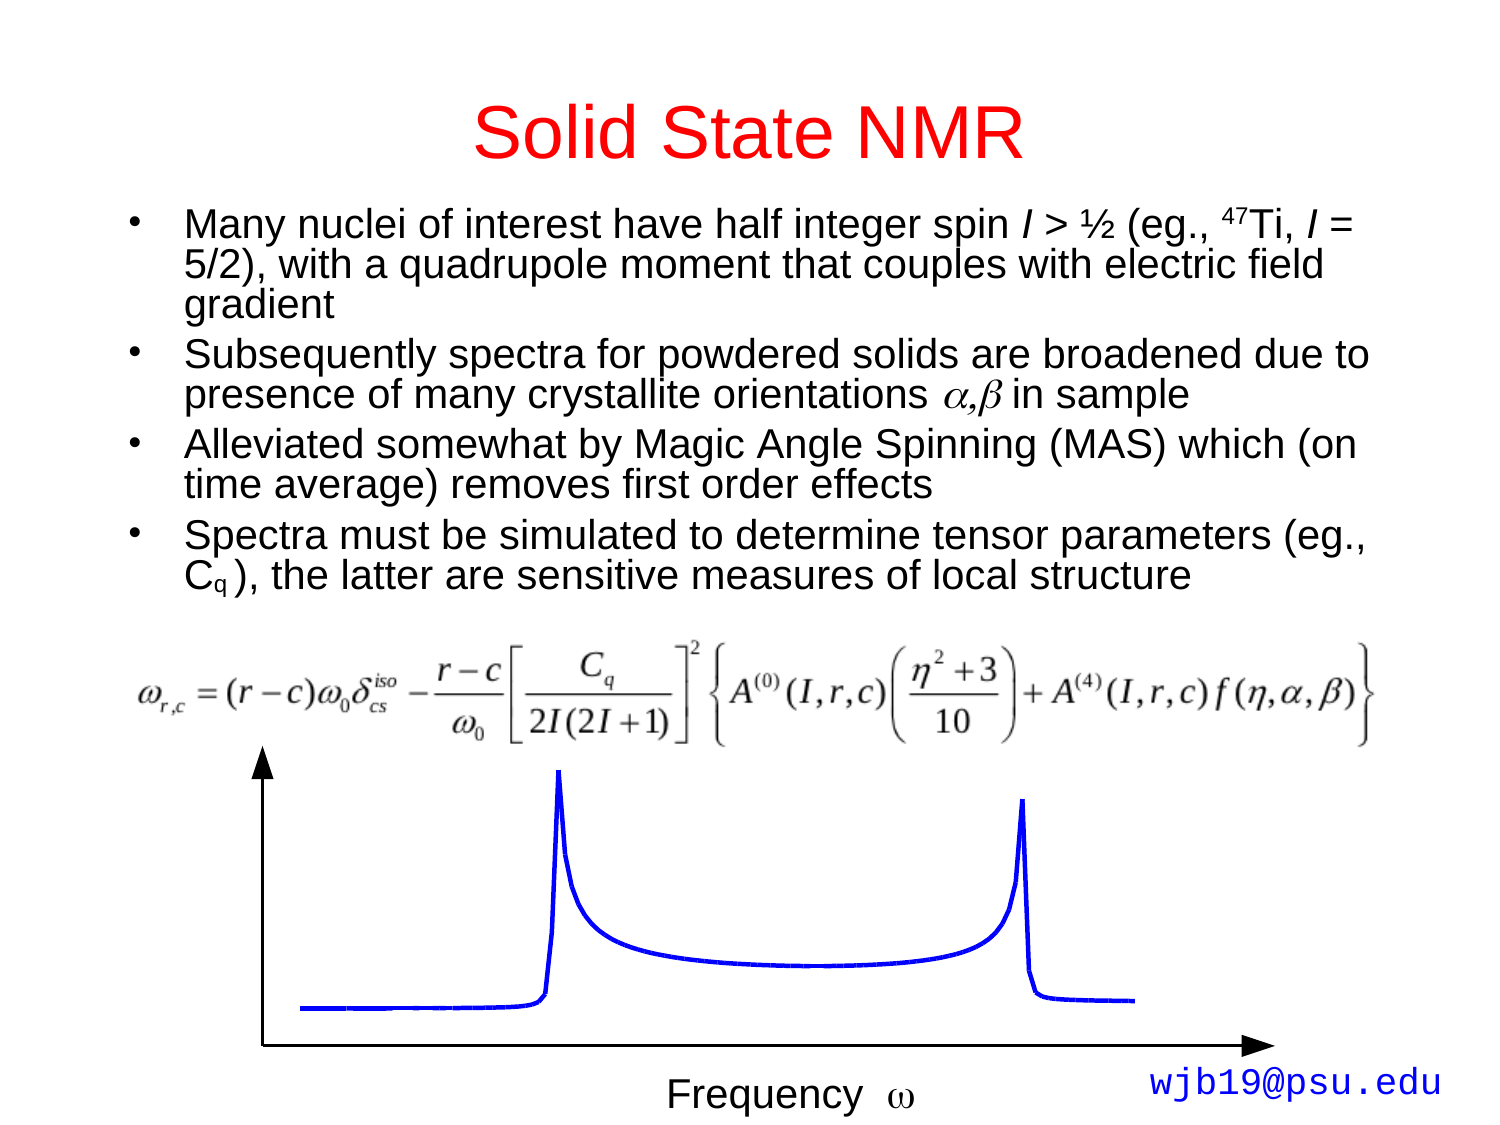

# Solid State NMR
Many nuclei of interest have half integer spin I > ½ (eg., 47Ti, I = 5/2), with a quadrupole moment that couples with electric field gradient
Subsequently spectra for powdered solids are broadened due to presence of many crystallite orientations a,b in sample
Alleviated somewhat by Magic Angle Spinning (MAS) which (on time average) removes first order effects
Spectra must be simulated to determine tensor parameters (eg., Cq ), the latter are sensitive measures of local structure
wjb19@psu.edu
Frequency w